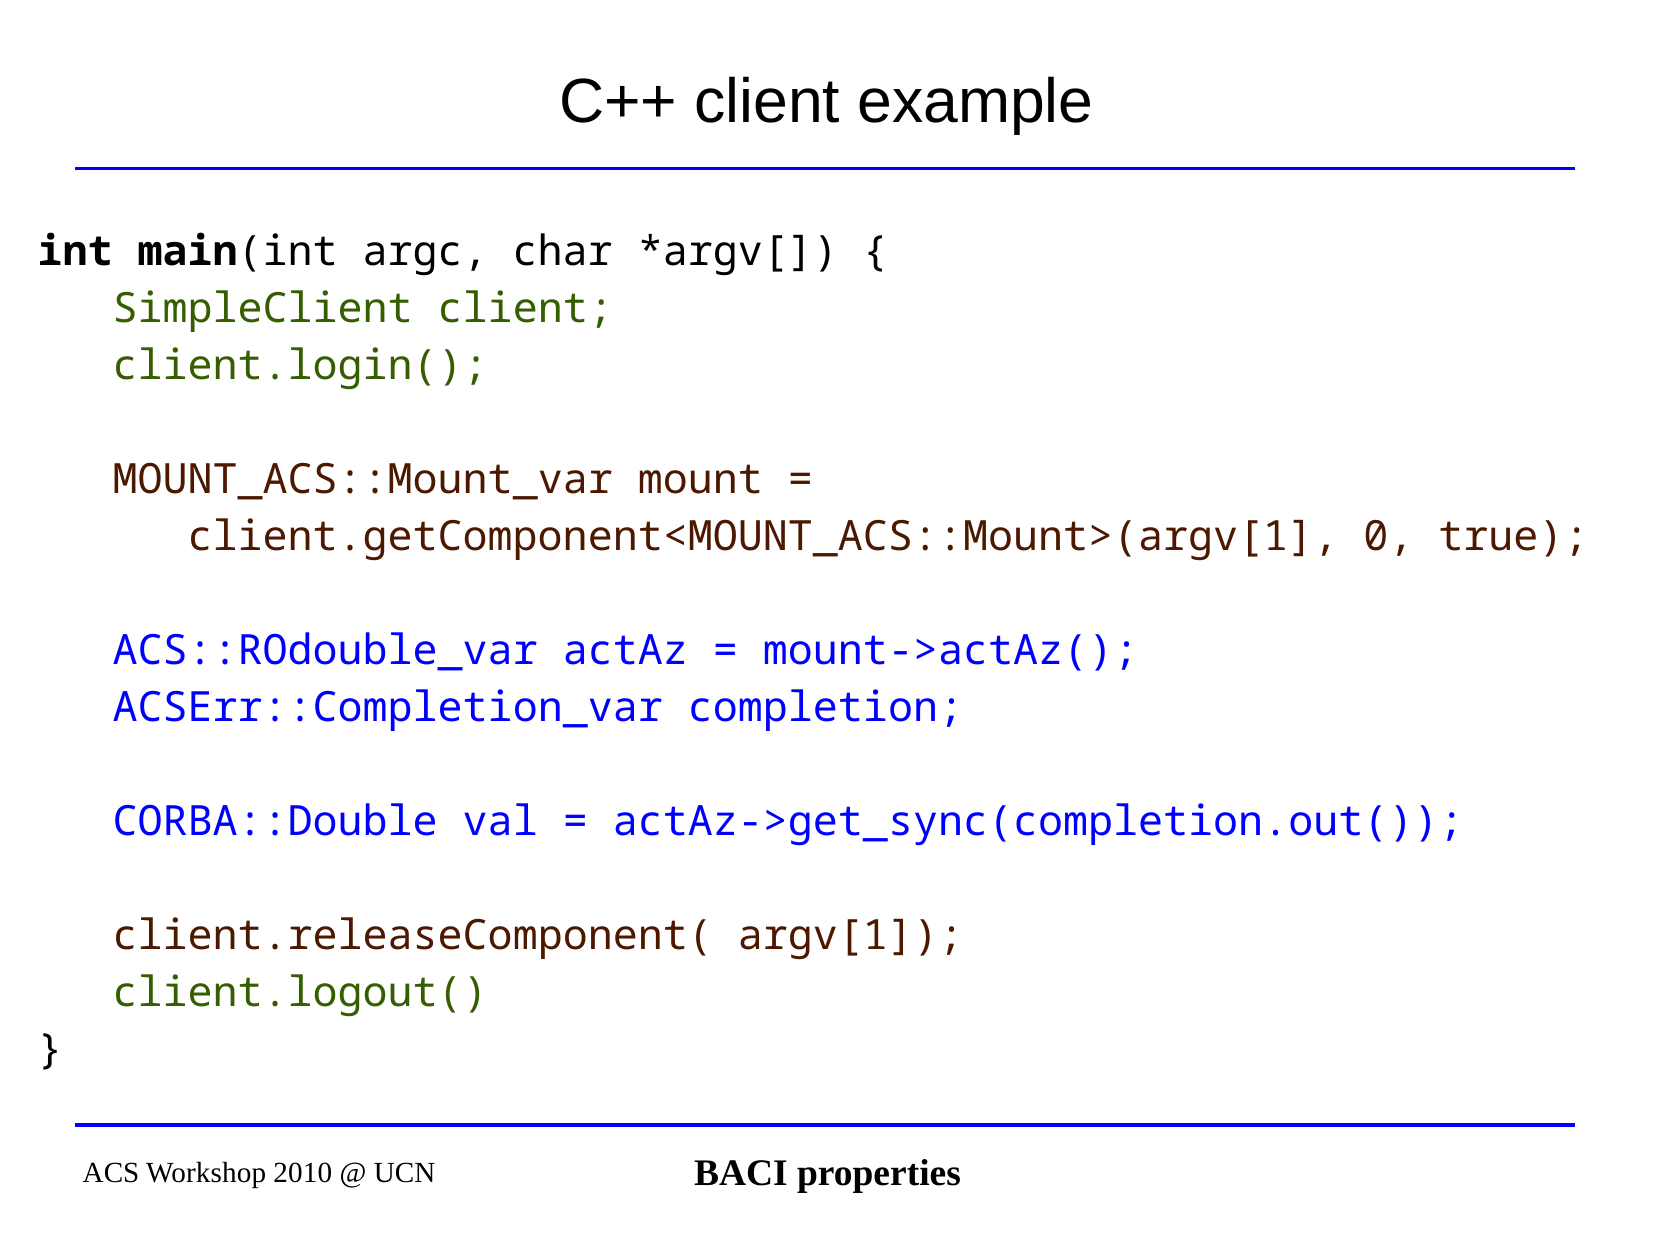

# C++ client example
int main(int argc, char *argv[]) {
 SimpleClient client;
 client.login();
	MOUNT_ACS::Mount_var mount =
		client.getComponent<MOUNT_ACS::Mount>(argv[1], 0, true);
	ACS::ROdouble_var actAz = mount->actAz();
	ACSErr::Completion_var completion;
	CORBA::Double val = actAz->get_sync(completion.out());
	client.releaseComponent( argv[1]);
 client.logout()
}